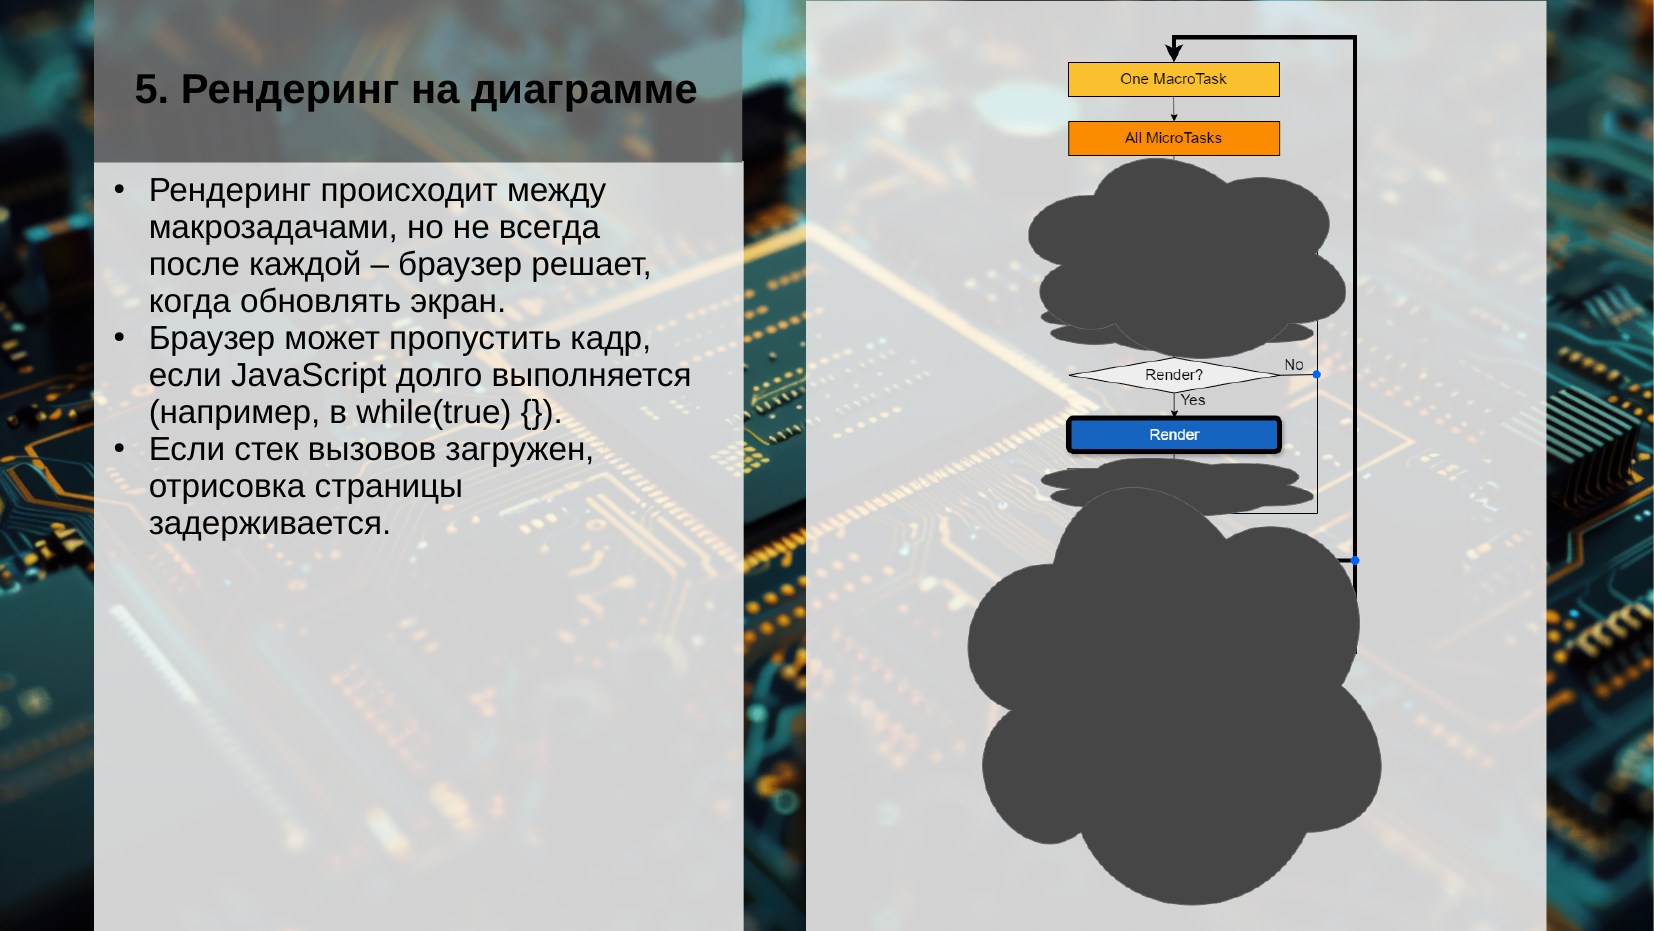

# 5. Рендеринг на диаграмме
Рендеринг происходит между макрозадачами, но не всегда после каждой – браузер решает, когда обновлять экран.
Браузер может пропустить кадр, если JavaScript долго выполняется (например, в while(true) {}).
Если стек вызовов загружен, отрисовка страницы задерживается.